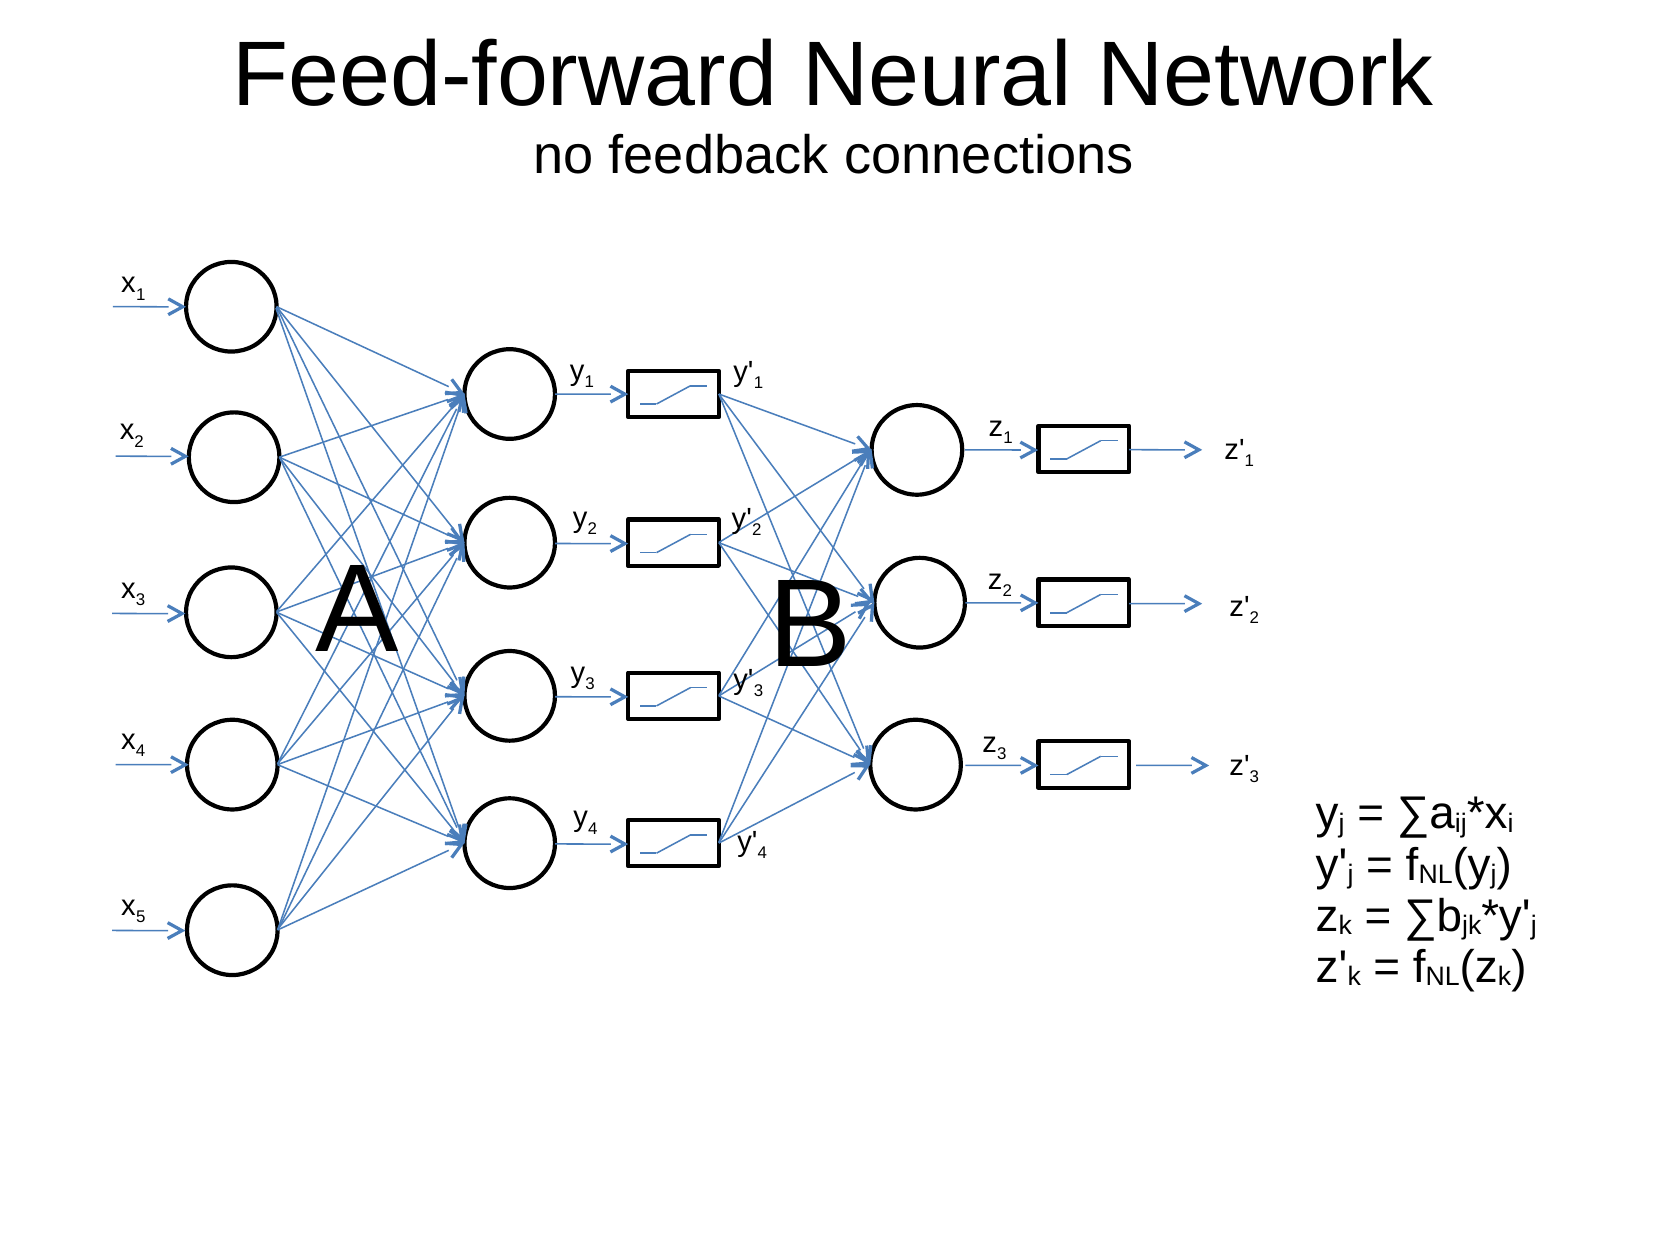

# Feed-forward Neural Network no feedback connections
x1
y1
y'1
z1
x2
z'1
y2
y'2
z2
x3
z'2
y3
y'3
x4
z3
z'3
y4
y'4
x5
A
B
yj = ∑aij*xi
y'j = fNL(yj)
zk = ∑bjk*y'j
z'k = fNL(zk)